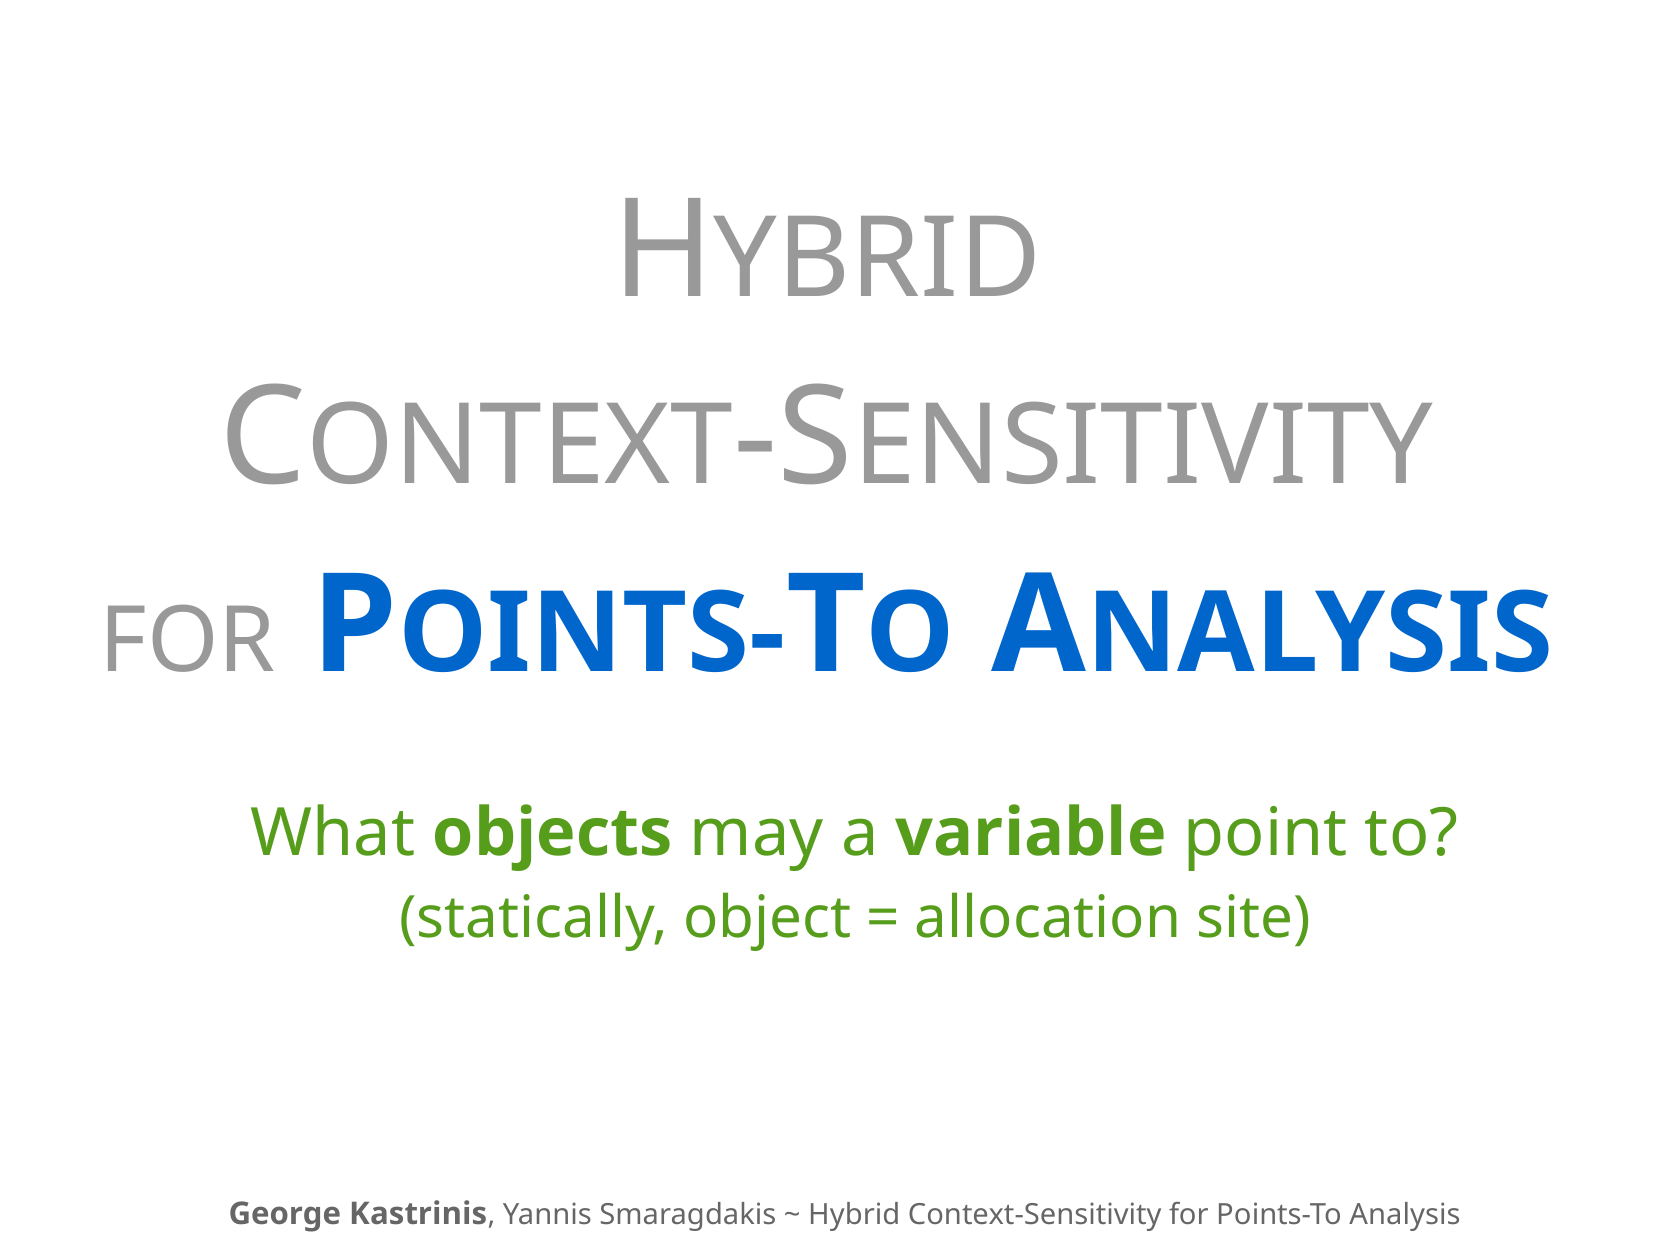

HYBRID
CONTEXT-SENSITIVITY
FOR POINTS-TO ANALYSIS
What objects may a variable point to?
(statically, object = allocation site)